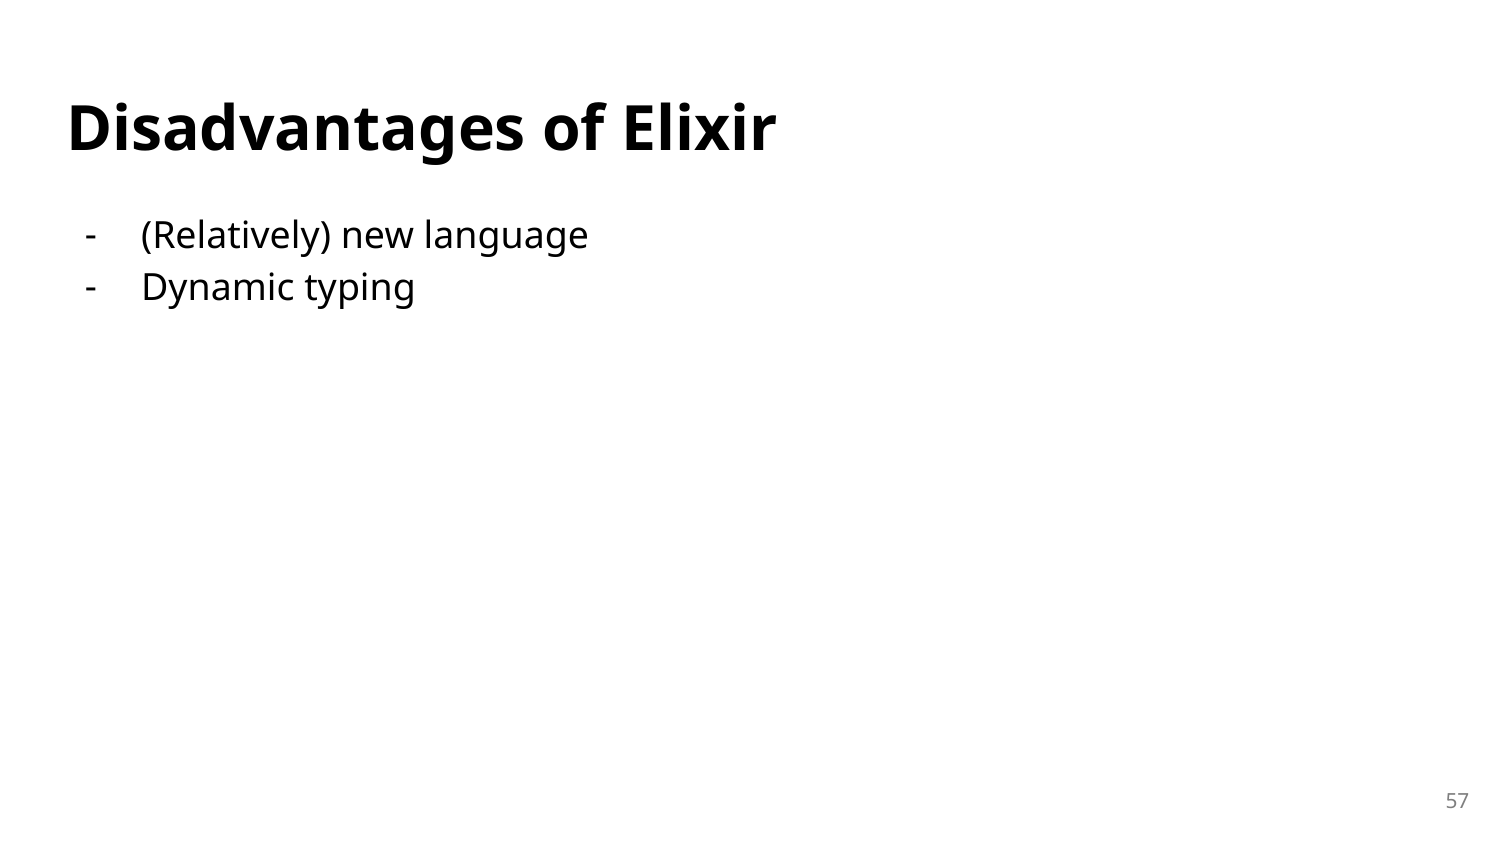

# Disadvantages of Elixir
(Relatively) new language
Dynamic typing